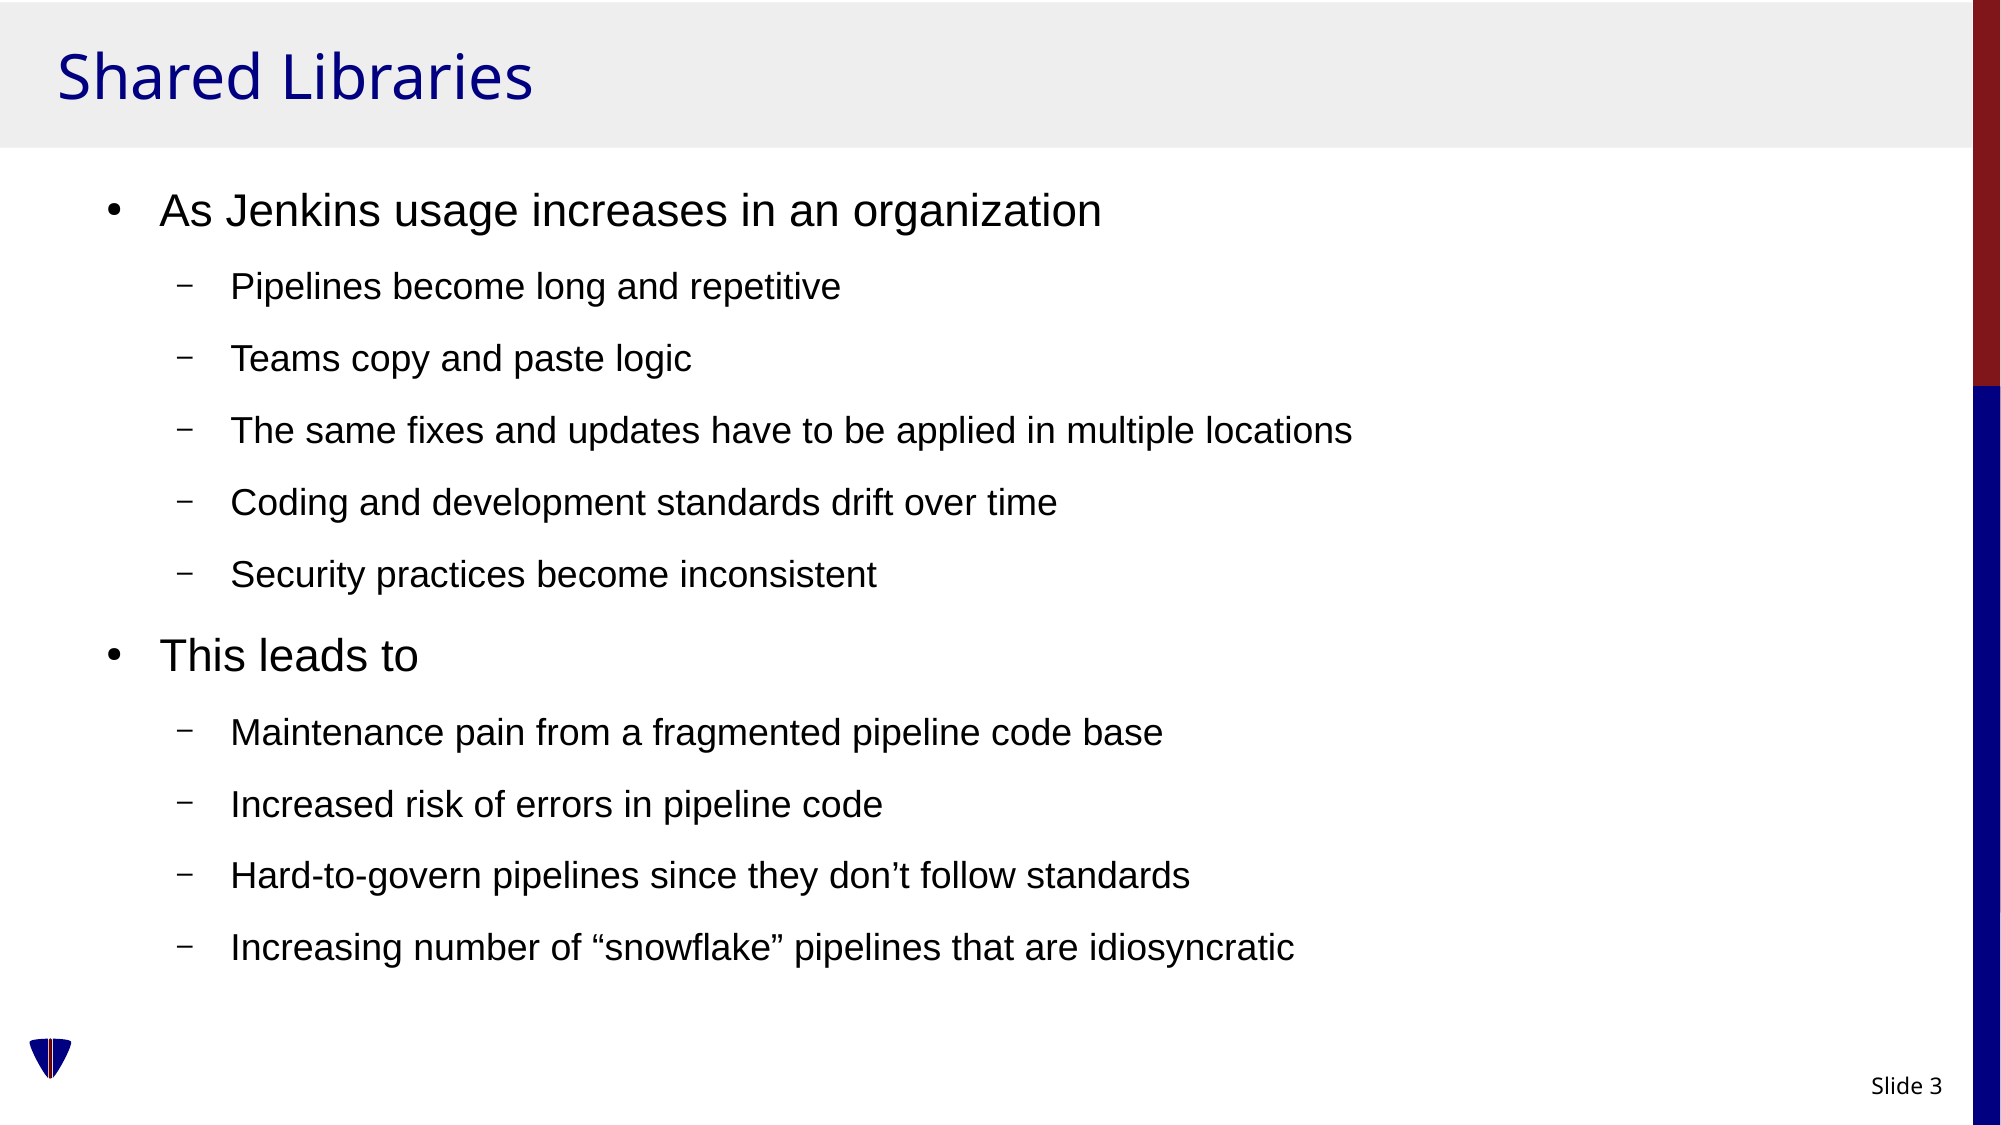

# Shared Libraries
As Jenkins usage increases in an organization
Pipelines become long and repetitive
Teams copy and paste logic
The same fixes and updates have to be applied in multiple locations
Coding and development standards drift over time
Security practices become inconsistent
This leads to
Maintenance pain from a fragmented pipeline code base
Increased risk of errors in pipeline code
Hard-to-govern pipelines since they don’t follow standards
Increasing number of “snowflake” pipelines that are idiosyncratic